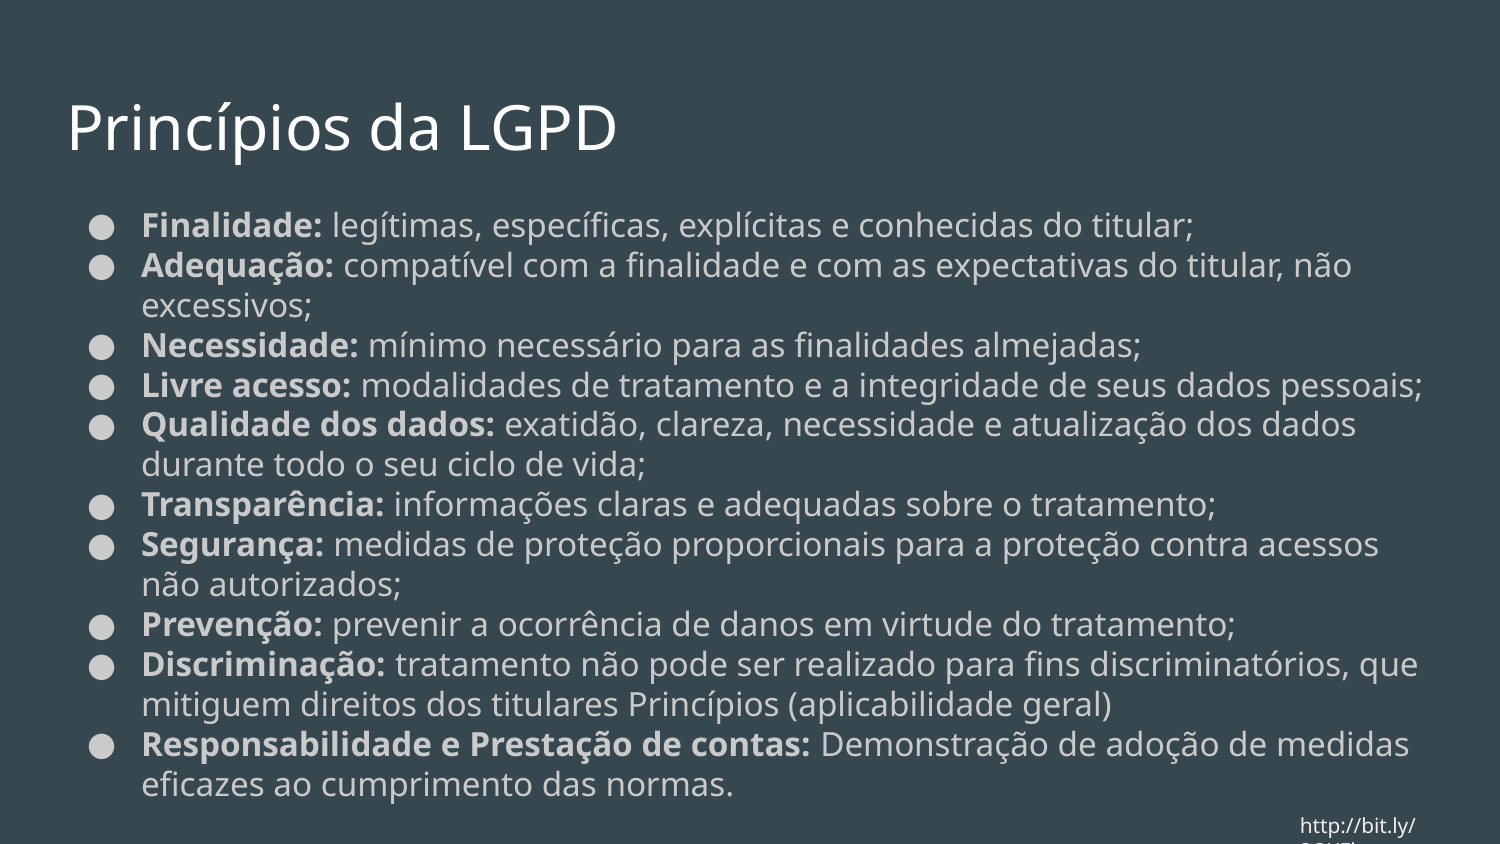

# Princípios da LGPD
Finalidade: legítimas, específicas, explícitas e conhecidas do titular;
Adequação: compatível com a finalidade e com as expectativas do titular, não excessivos;
Necessidade: mínimo necessário para as finalidades almejadas;
Livre acesso: modalidades de tratamento e a integridade de seus dados pessoais;
Qualidade dos dados: exatidão, clareza, necessidade e atualização dos dados durante todo o seu ciclo de vida;
Transparência: informações claras e adequadas sobre o tratamento;
Segurança: medidas de proteção proporcionais para a proteção contra acessos não autorizados;
Prevenção: prevenir a ocorrência de danos em virtude do tratamento;
Discriminação: tratamento não pode ser realizado para fins discriminatórios, que mitiguem direitos dos titulares Princípios (aplicabilidade geral)
Responsabilidade e Prestação de contas: Demonstração de adoção de medidas eficazes ao cumprimento das normas.
http://bit.ly/2OXFbrg